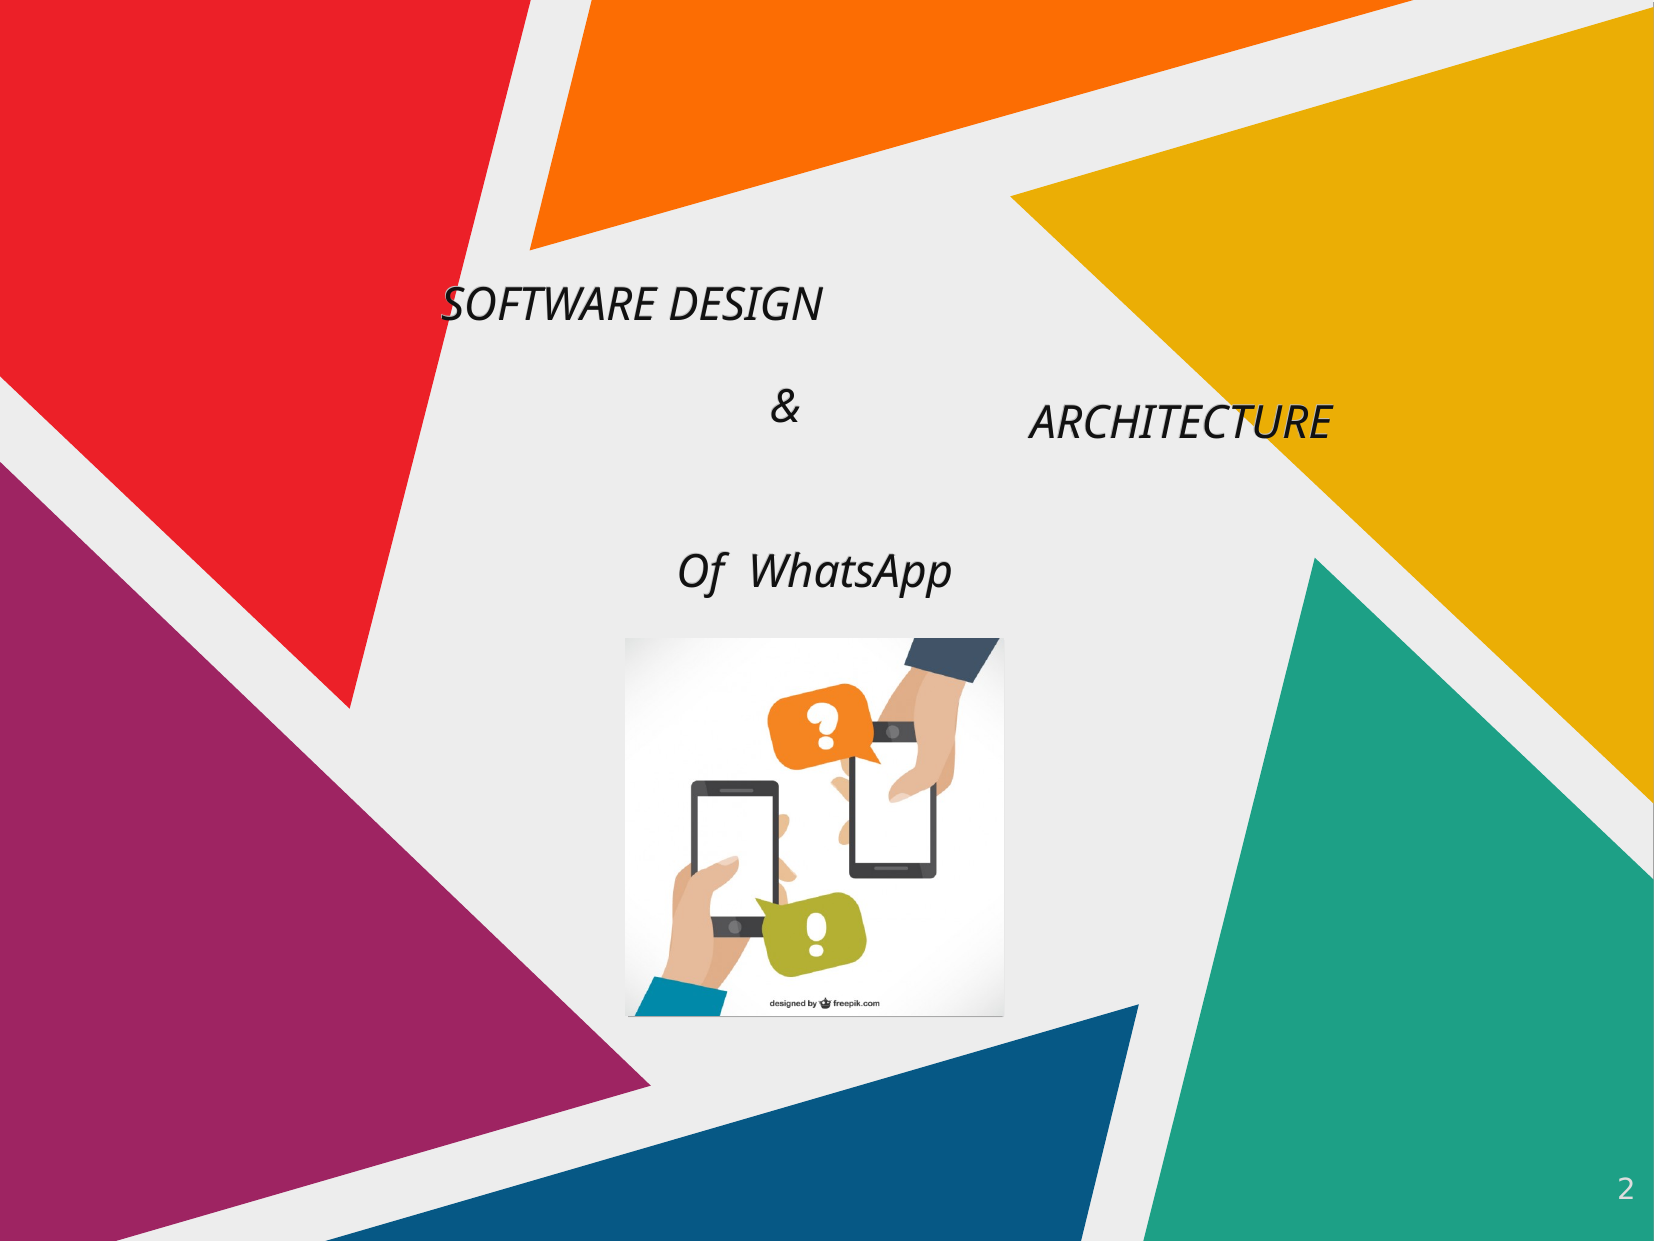

SOFTWARE DESIGN
&
ARCHITECTURE
Of WhatsApp
2